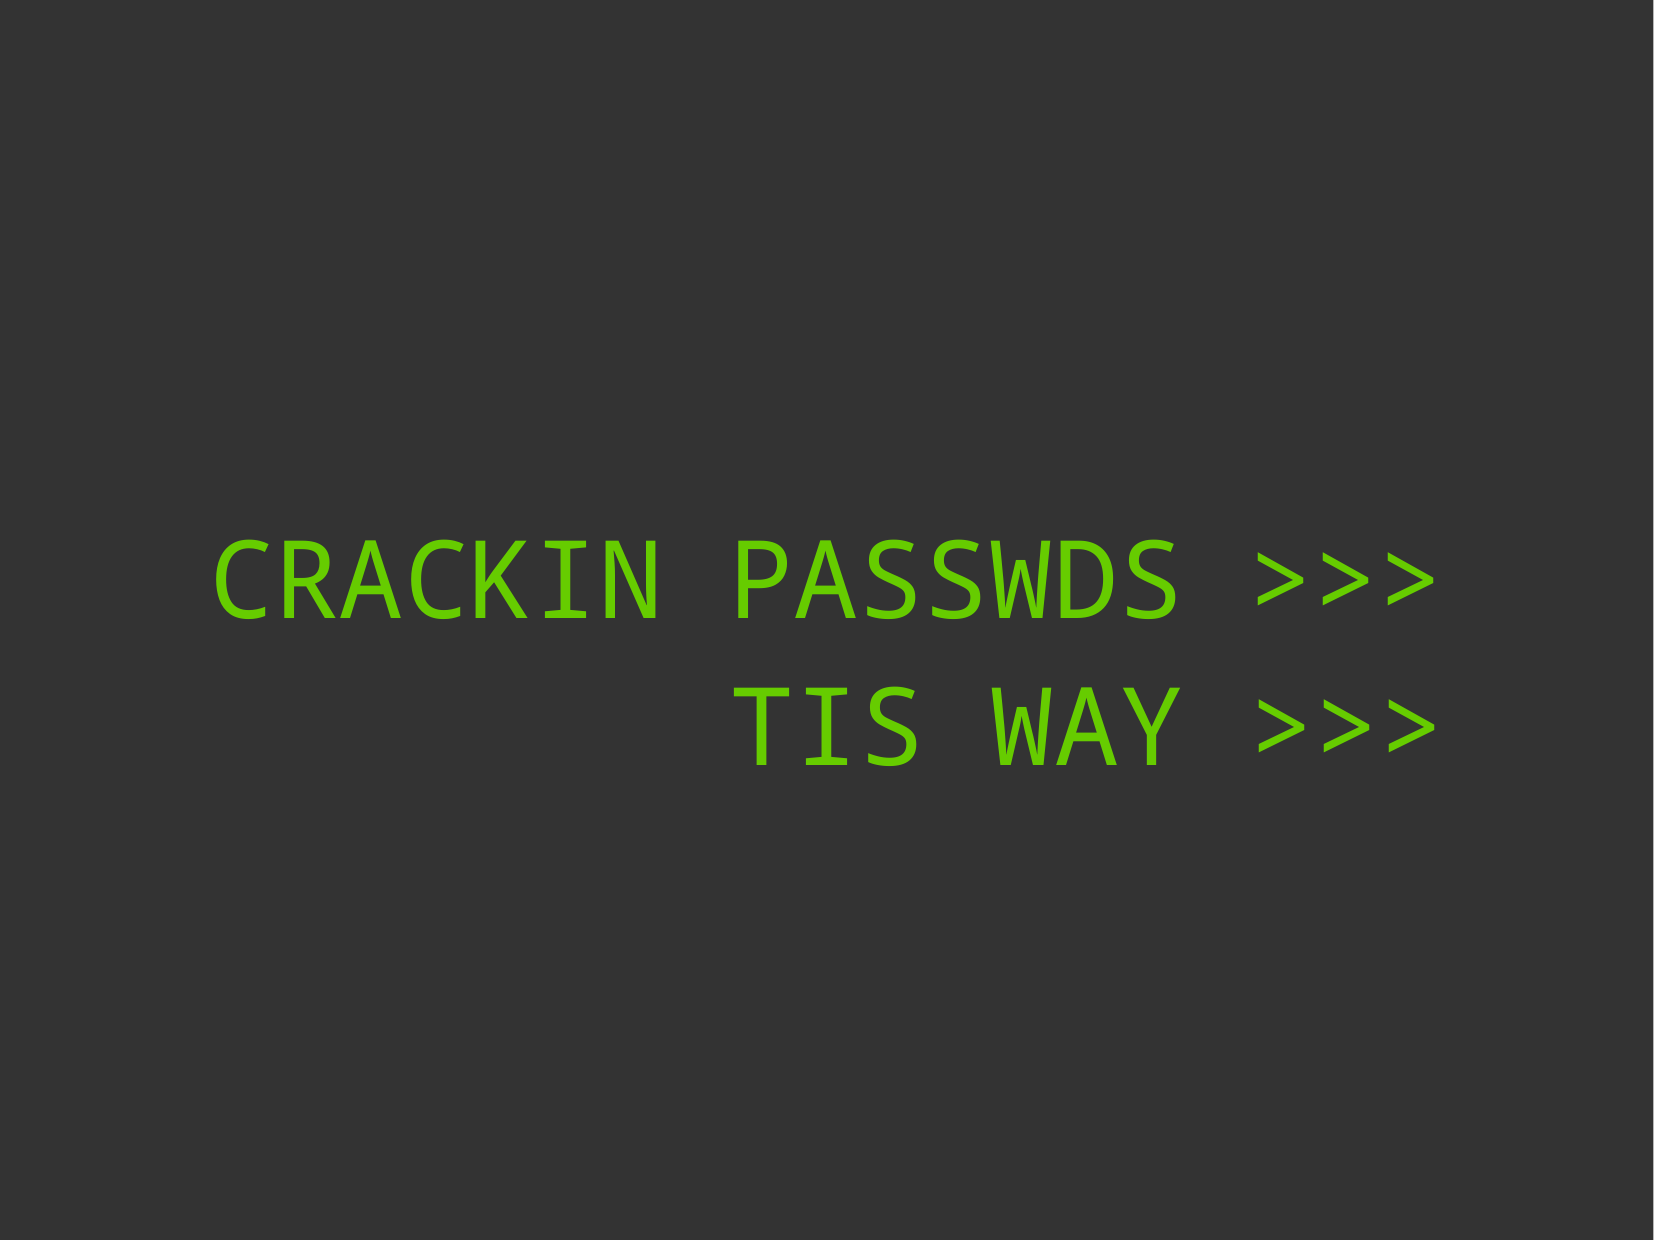

# CRACKIN PASSWDS >>>
 TIS WAY >>>